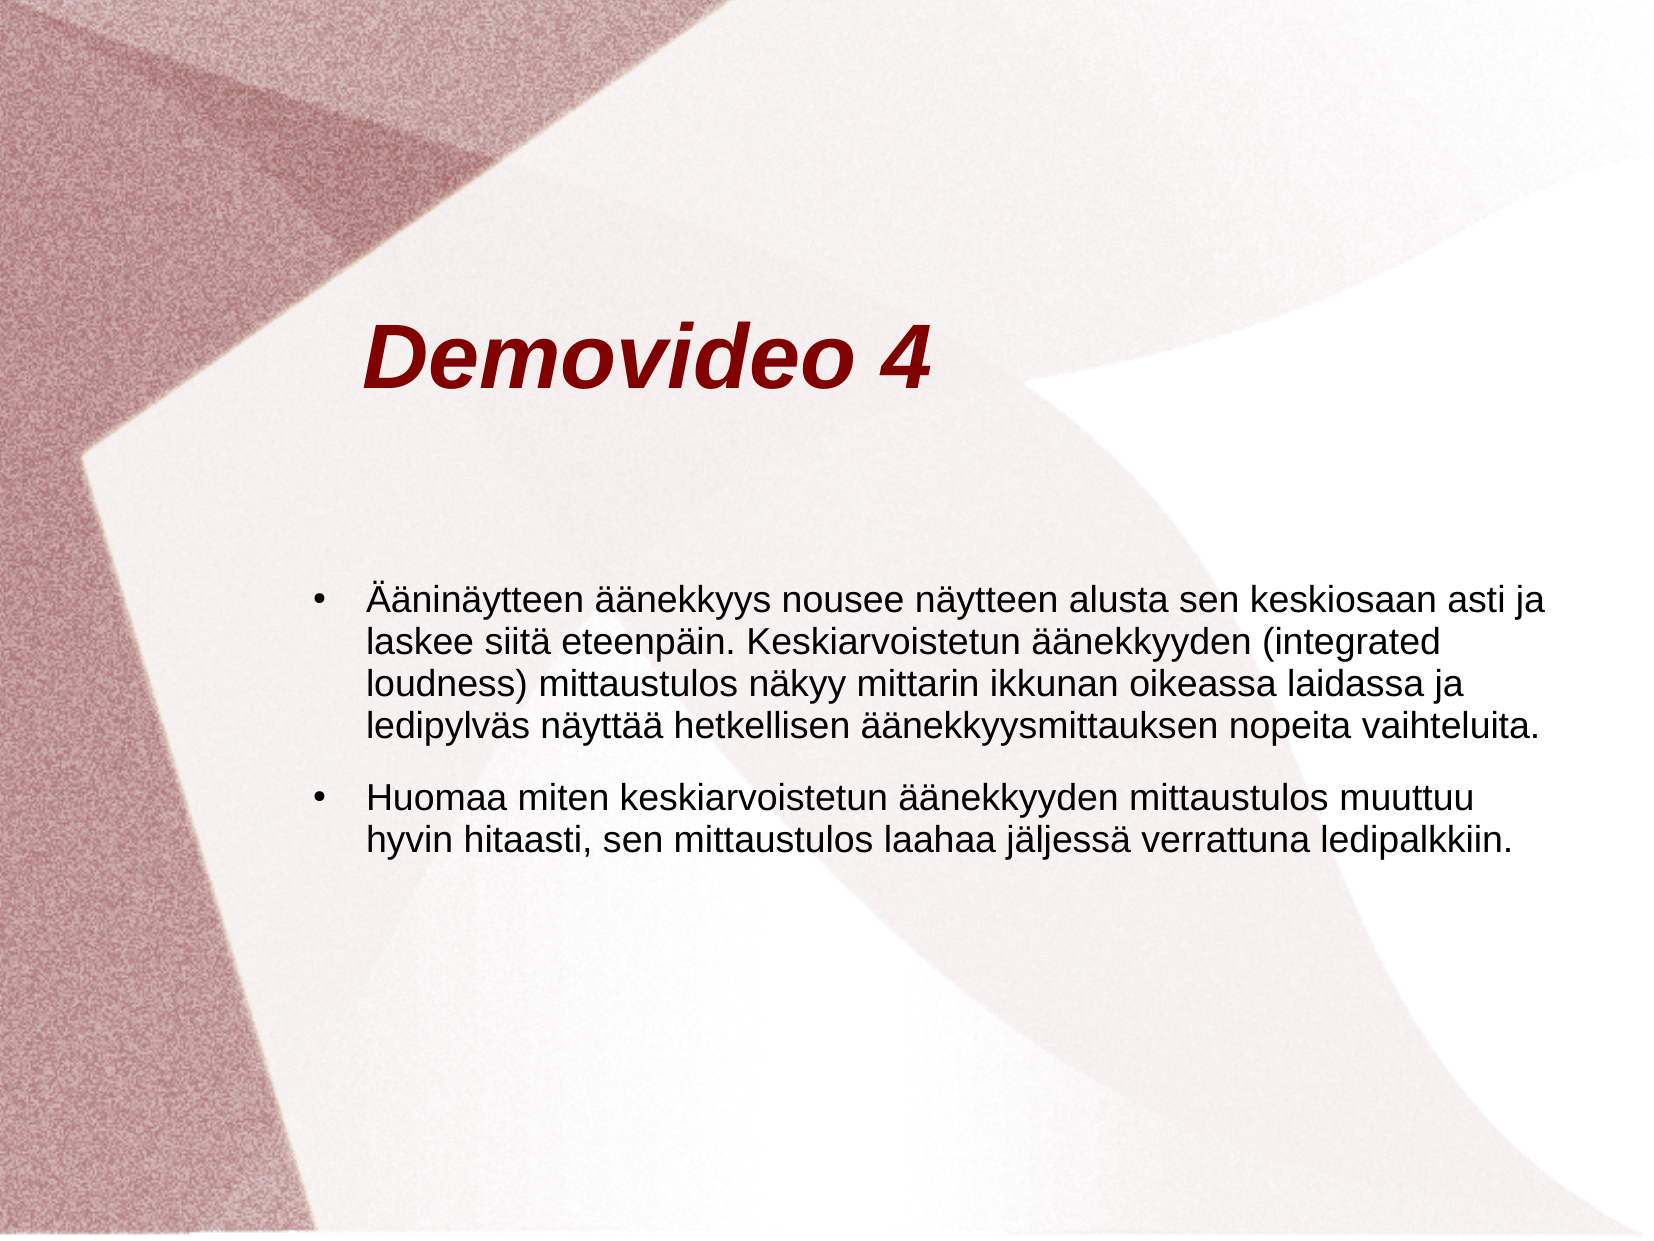

# Demovideo 4
Ääninäytteen äänekkyys nousee näytteen alusta sen keskiosaan asti ja laskee siitä eteenpäin. Keskiarvoistetun äänekkyyden (integrated loudness) mittaustulos näkyy mittarin ikkunan oikeassa laidassa ja ledipylväs näyttää hetkellisen äänekkyysmittauksen nopeita vaihteluita.
Huomaa miten keskiarvoistetun äänekkyyden mittaustulos muuttuu hyvin hitaasti, sen mittaustulos laahaa jäljessä verrattuna ledipalkkiin.